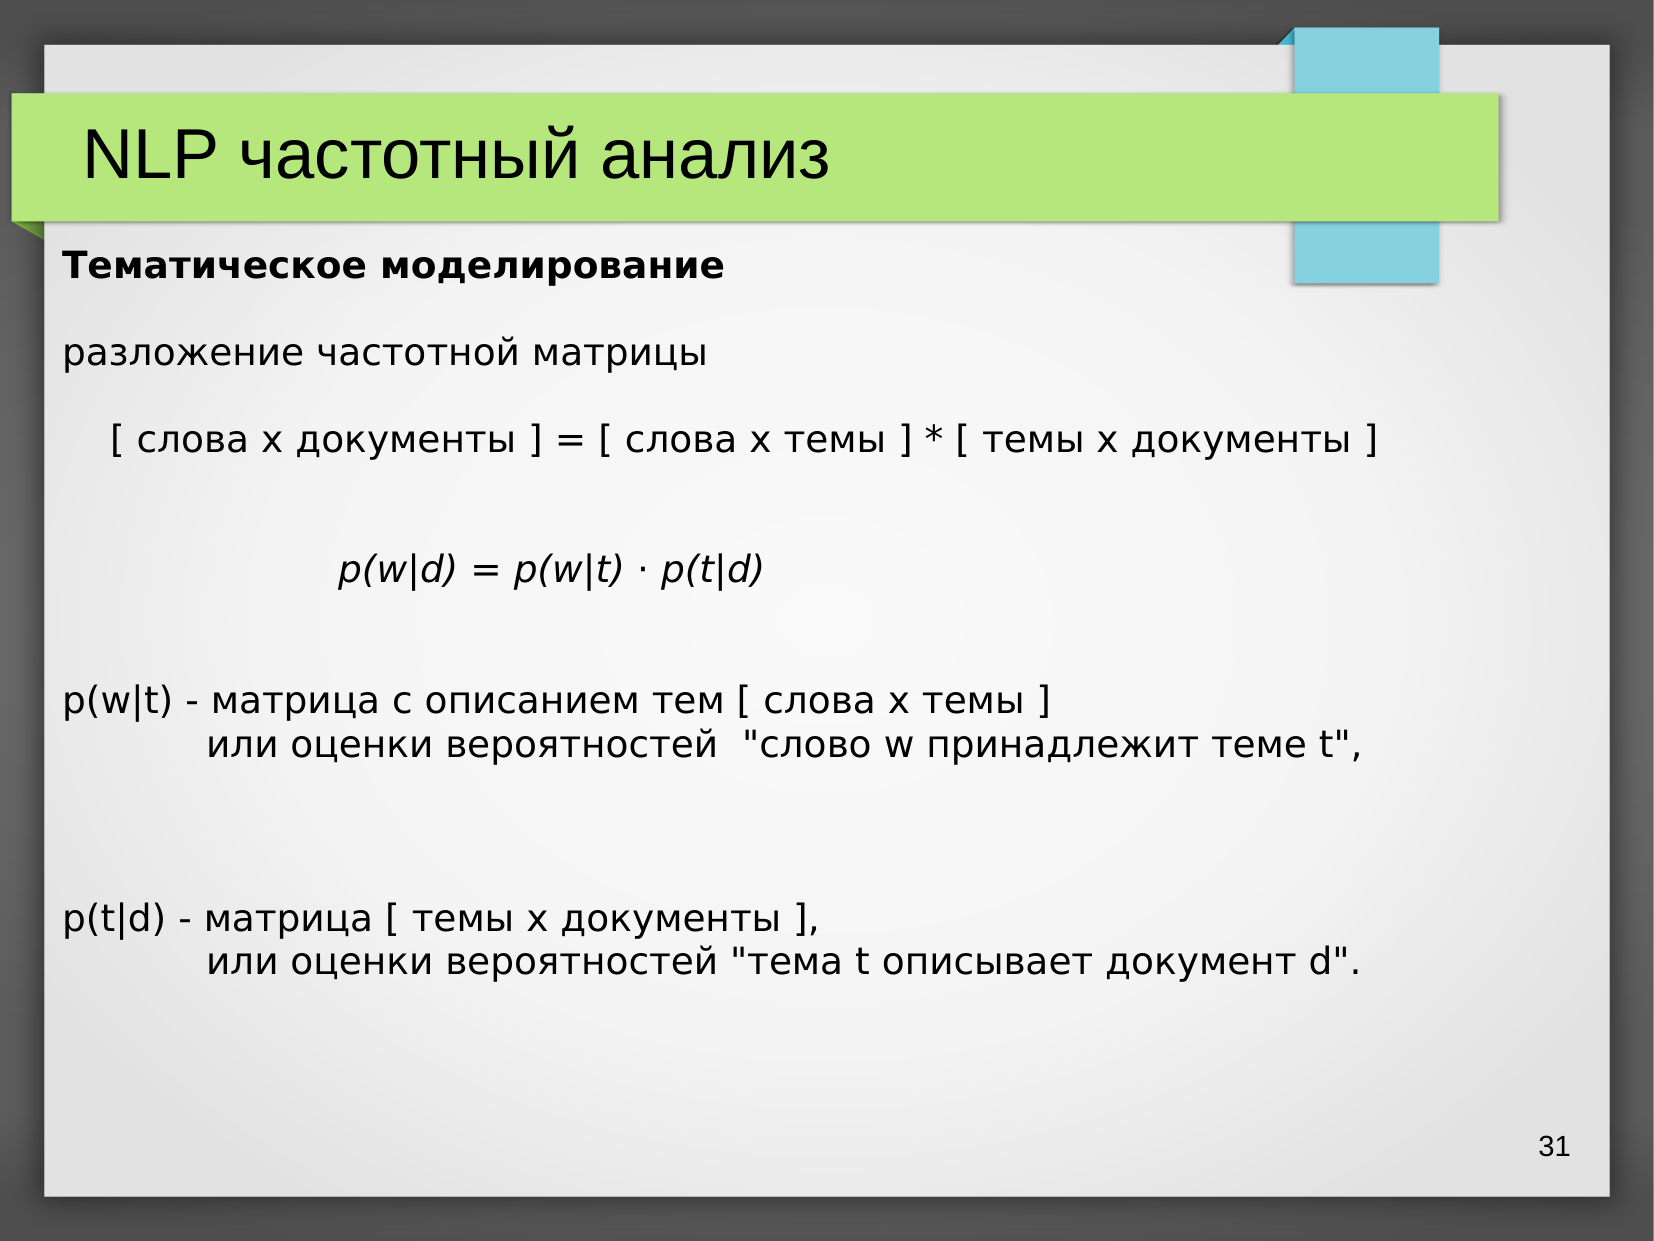

# NLP частотный анализ
Тематическое моделирование
разложение частотной матрицы
 [ слова x документы ] = [ слова х темы ] * [ темы х документы ]
 p(w|d) = p(w|t) ⋅ p(t|d)
p(w|t) - матрица с описанием тем [ слова х темы ]
 или оценки вероятностей "слово w принадлежит теме t",
p(t|d) - матрица [ темы х документы ],
 или оценки вероятностей "тема t описывает документ d".
31